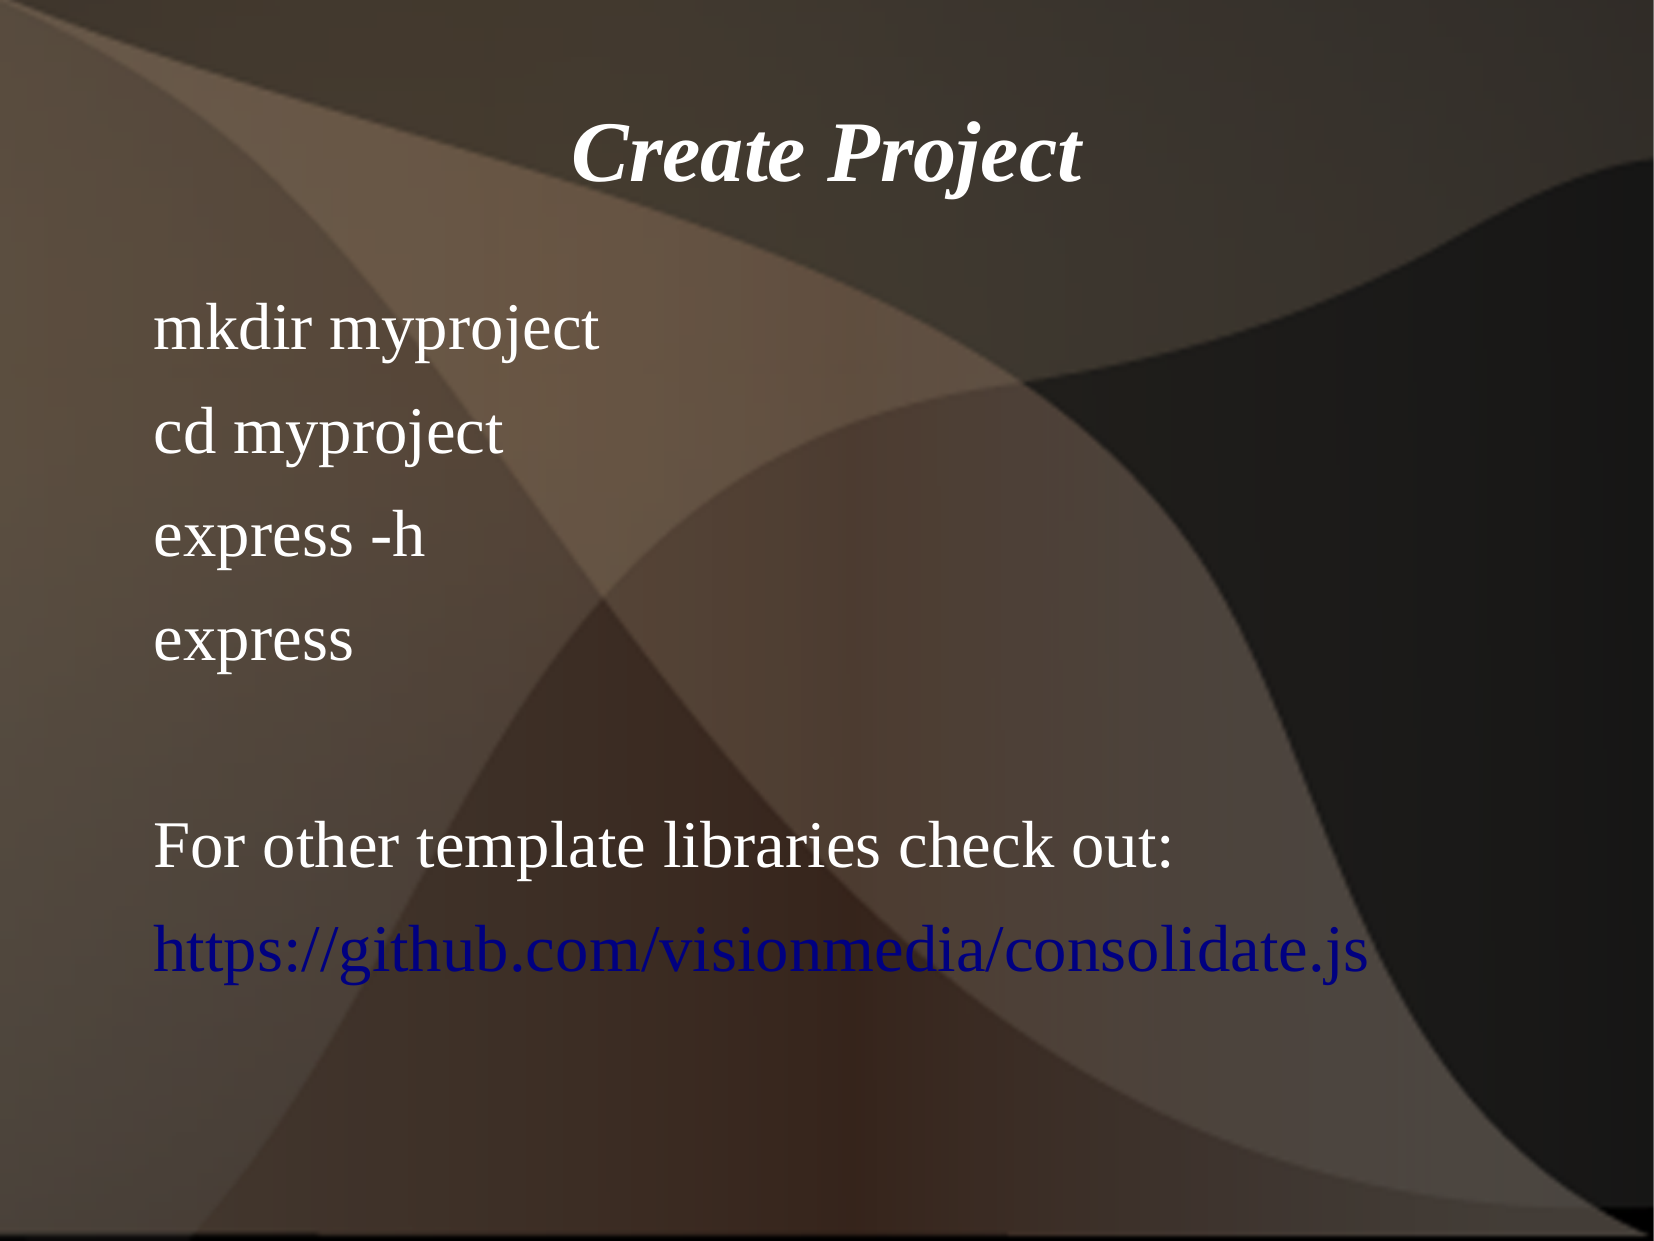

# Create Project
mkdir myproject
cd myproject
express -h
express
For other template libraries check out:
https://github.com/visionmedia/consolidate.js